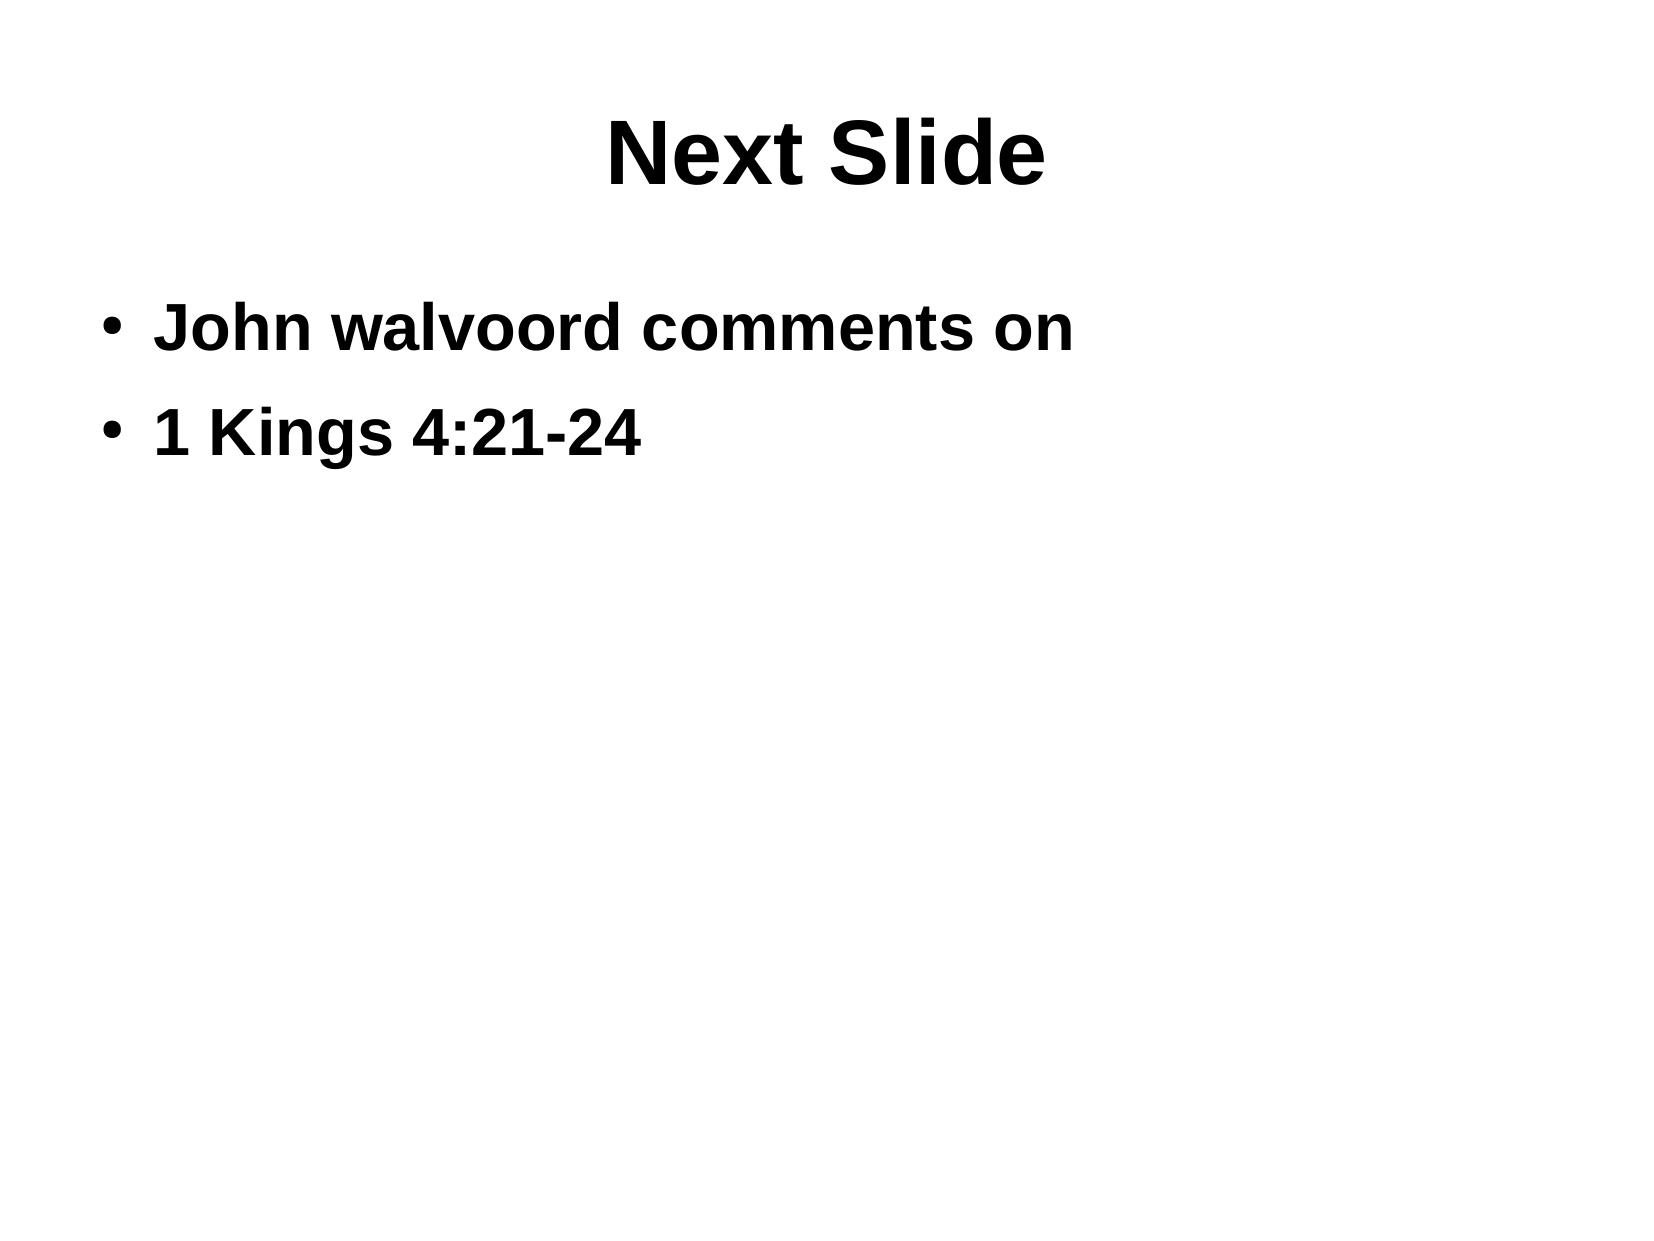

# Next Slide
John walvoord comments on
1 Kings 4:21-24